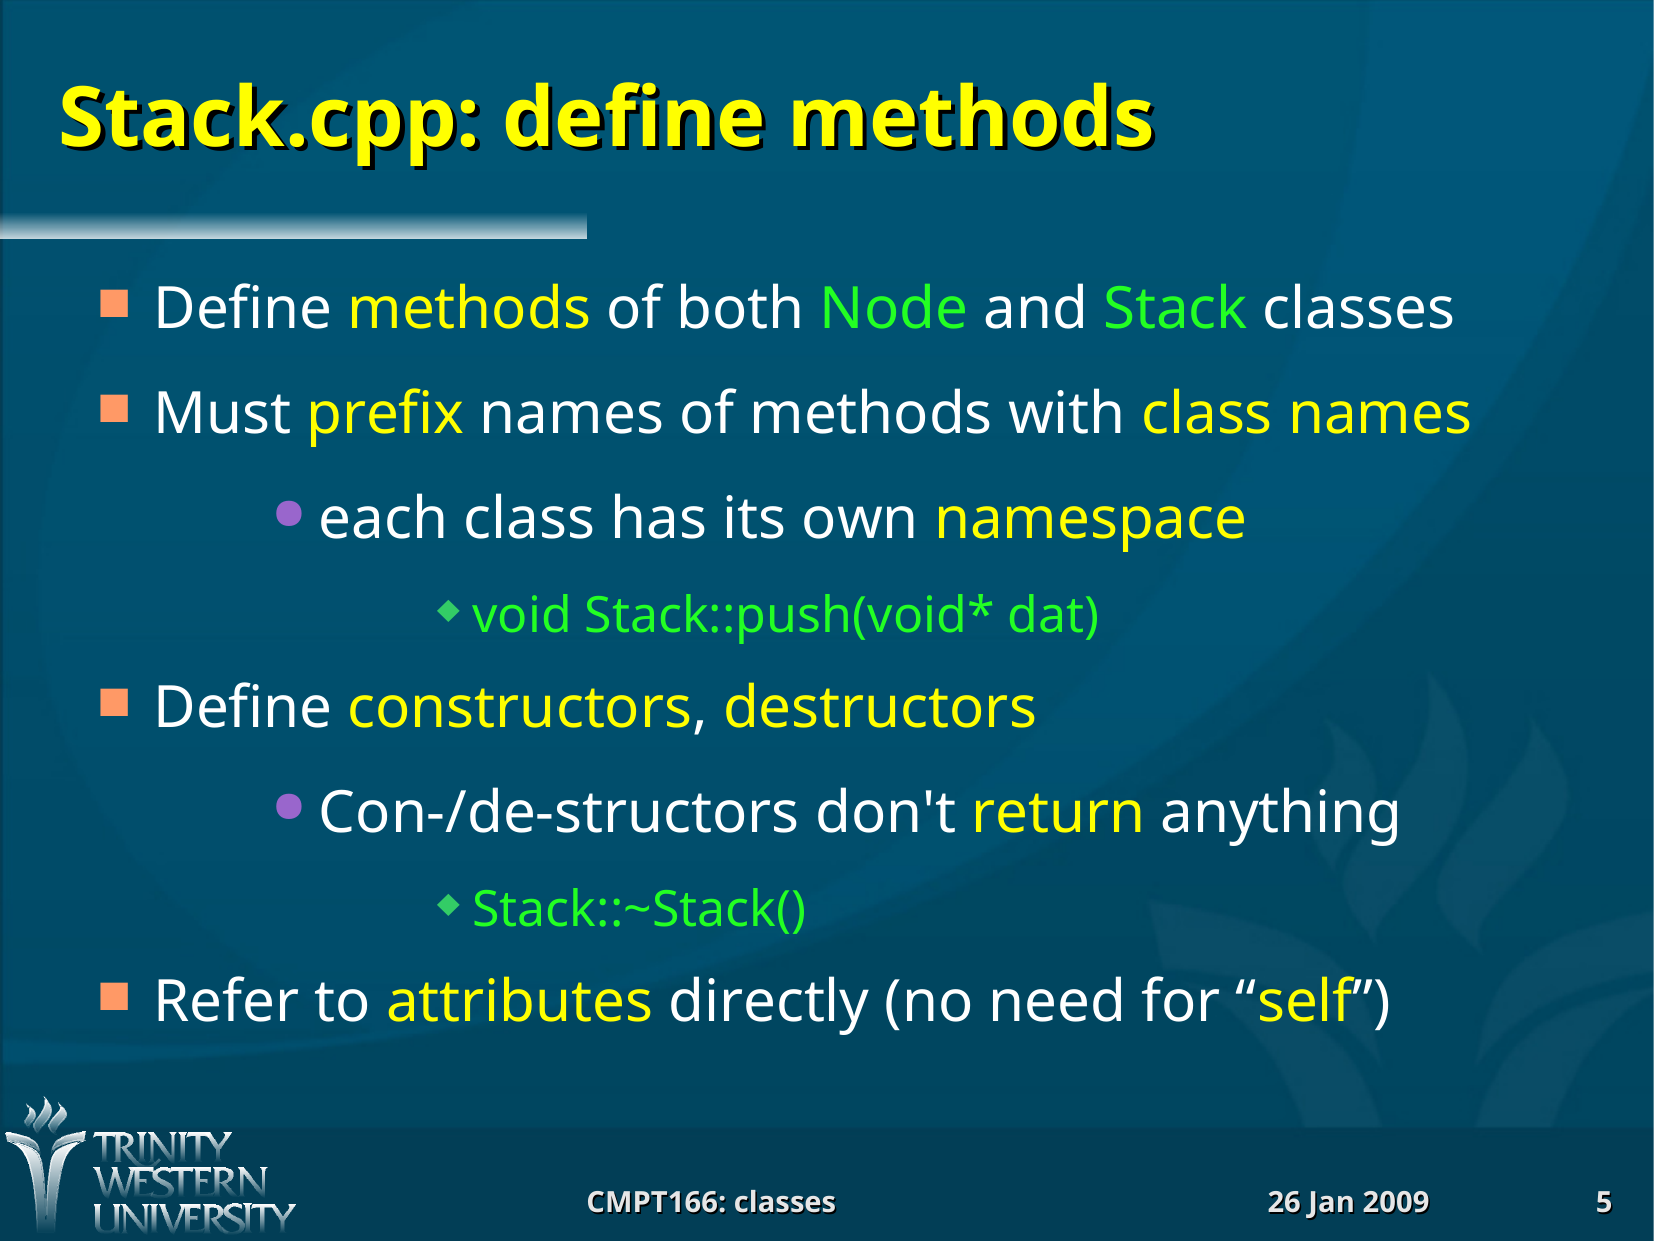

# Stack.cpp: define methods
Define methods of both Node and Stack classes
Must prefix names of methods with class names
each class has its own namespace
void Stack::push(void* dat)
Define constructors, destructors
Con-/de-structors don't return anything
Stack::~Stack()
Refer to attributes directly (no need for “self”)
CMPT166: classes
26 Jan 2009
5